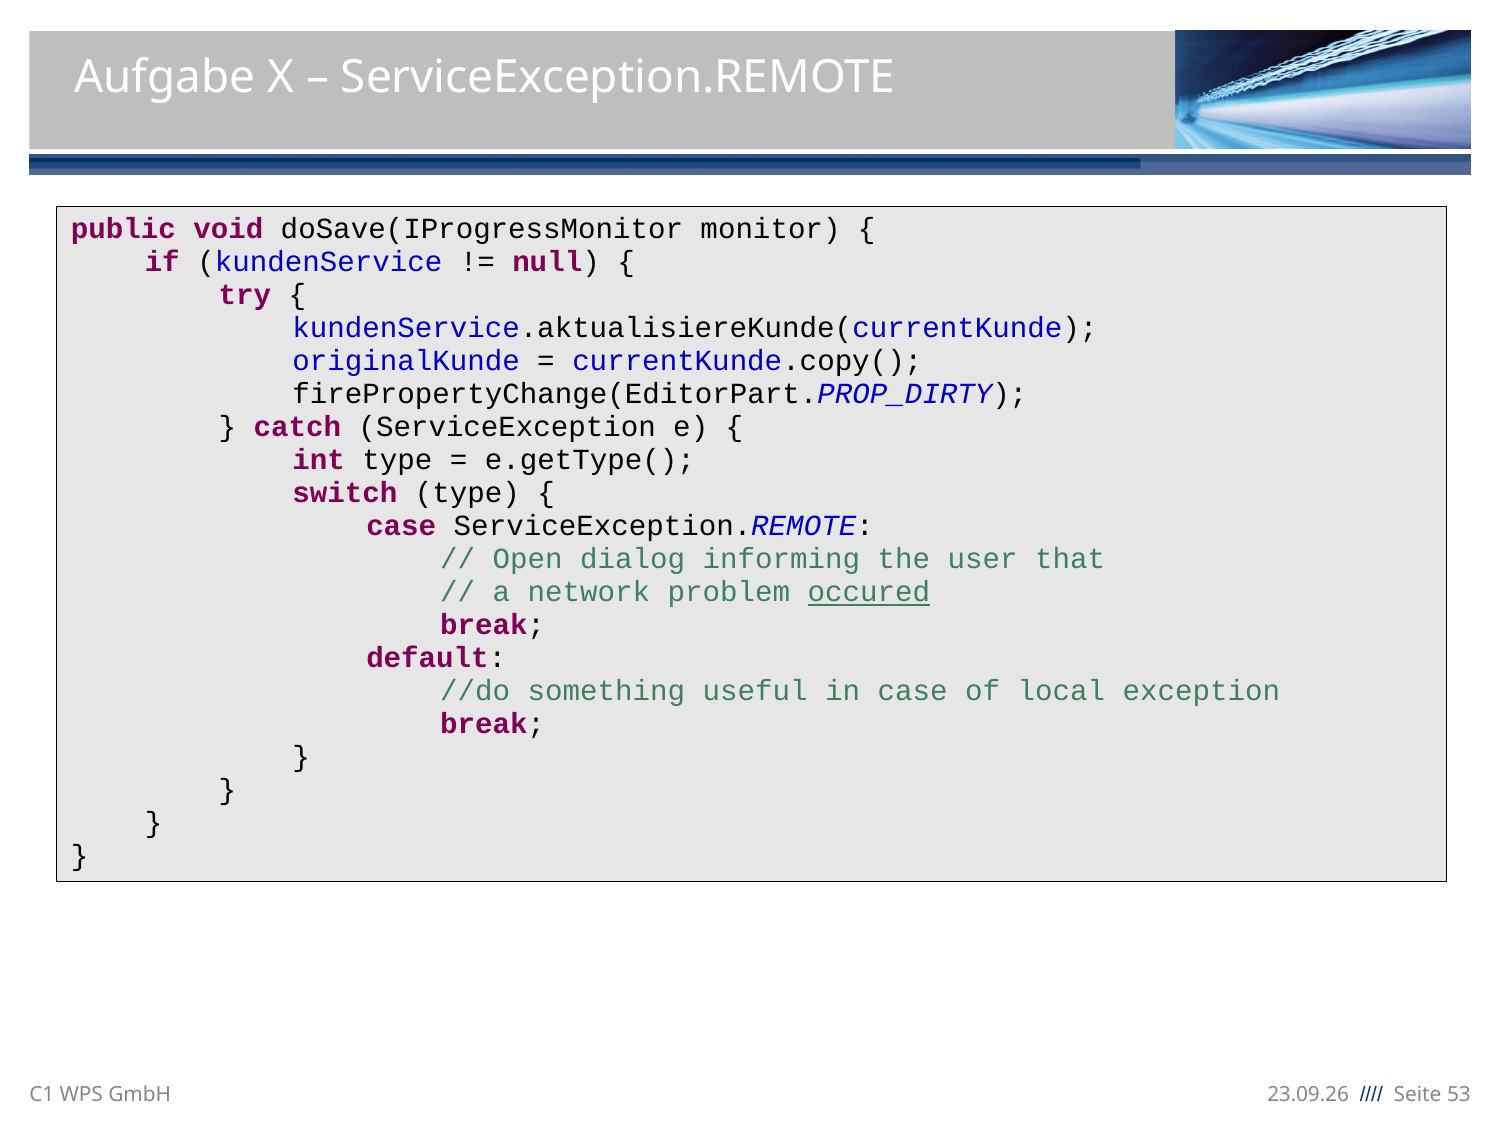

Aufgabe X – ServiceException.REMOTE
#
public void doSave(IProgressMonitor monitor) {
	if (kundenService != null) {
		try {
			kundenService.aktualisiereKunde(currentKunde);
			originalKunde = currentKunde.copy();
			firePropertyChange(EditorPart.PROP_DIRTY);
		} catch (ServiceException e) {
			int type = e.getType();
			switch (type) {
				case ServiceException.REMOTE:
					// Open dialog informing the user that
					// a network problem occured
					break;
				default:
					//do something useful in case of local exception
					break;
			}
		}
	}
}